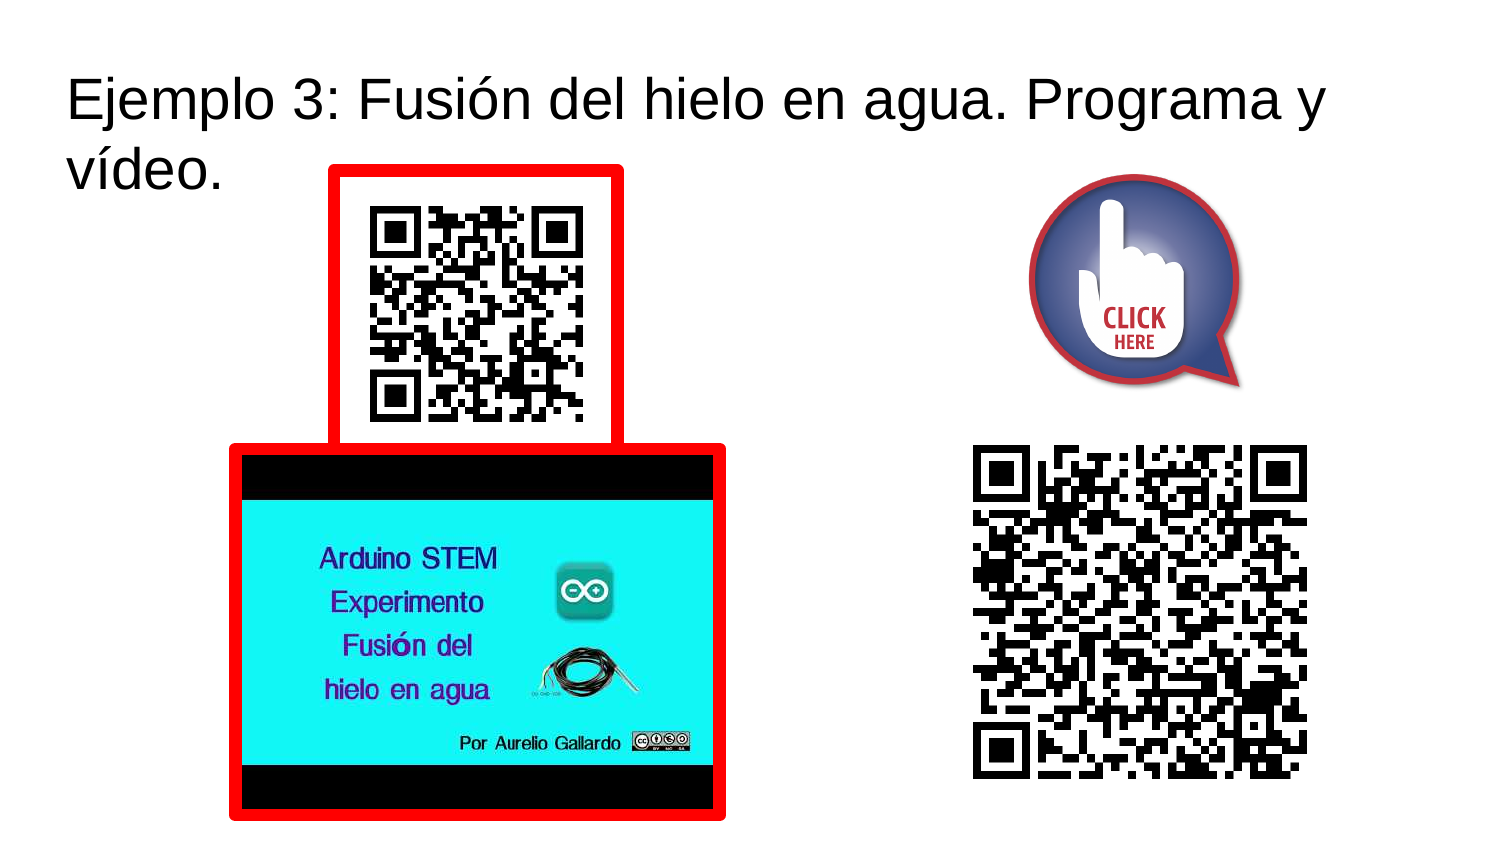

Ejemplo 3: Fusión del hielo en agua. Programa y vídeo.